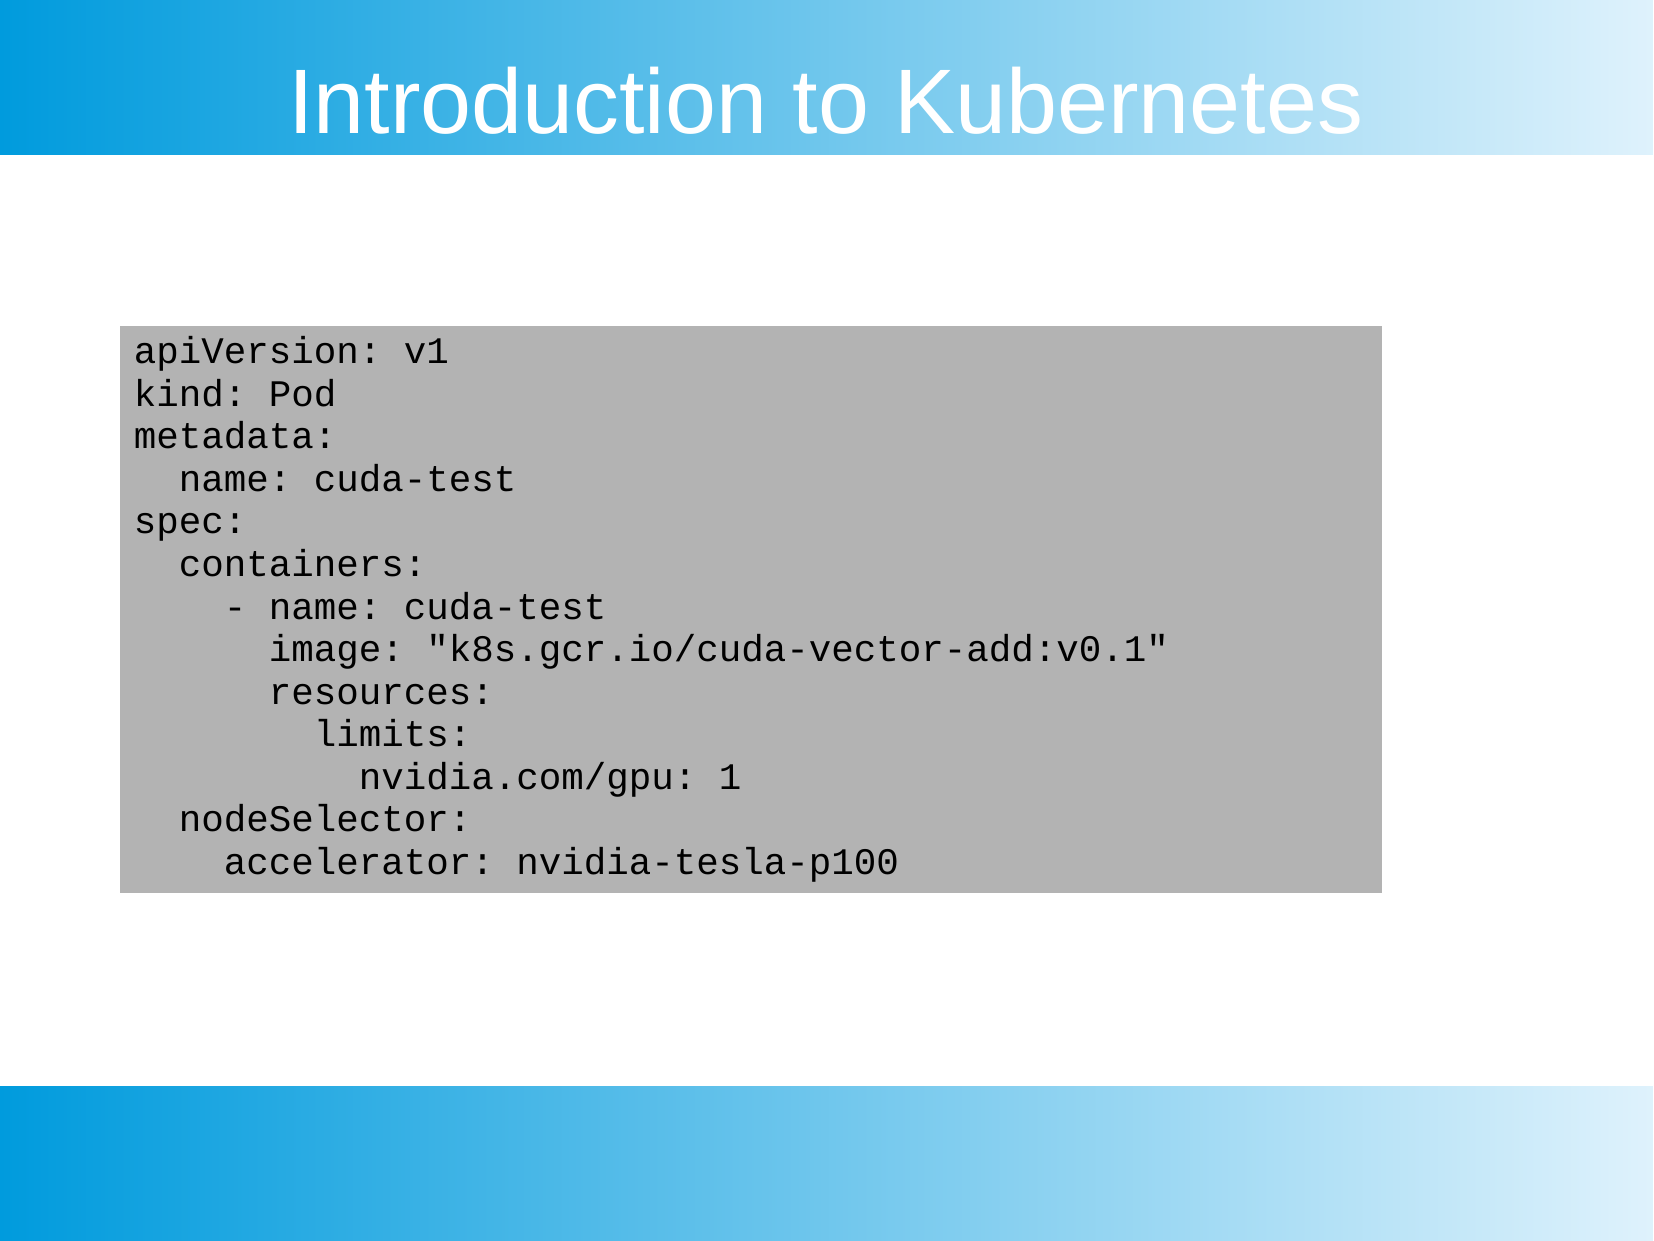

# Introduction to Kubernetes
| apiVersion: v1 kind: Pod metadata: name: cuda-test spec: containers: - name: cuda-test image: "k8s.gcr.io/cuda-vector-add:v0.1" resources: limits: nvidia.com/gpu: 1 nodeSelector: accelerator: nvidia-tesla-p100 |
| --- |